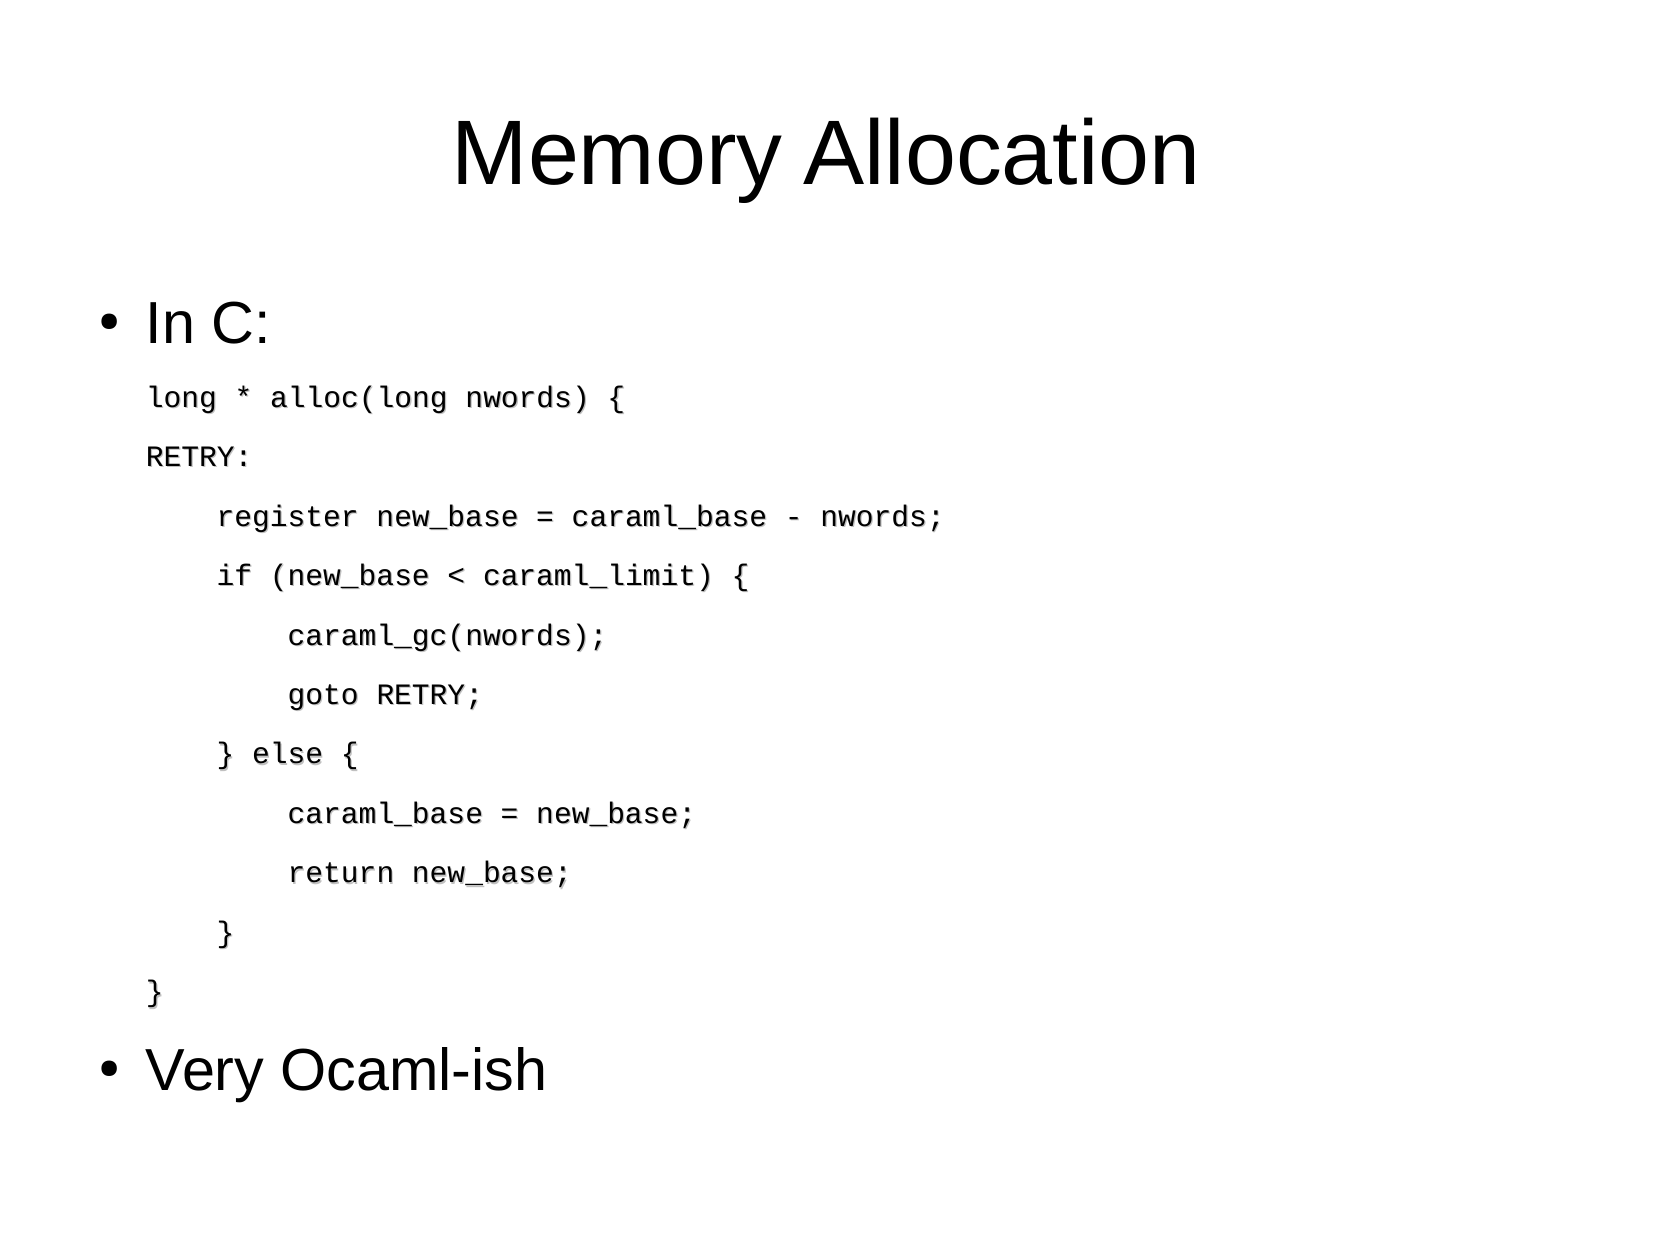

# Memory Allocation
In C:
long * alloc(long nwords) {
RETRY:
 register new_base = caraml_base - nwords;
 if (new_base < caraml_limit) {
 caraml_gc(nwords);
 goto RETRY;
 } else {
 caraml_base = new_base;
 return new_base;
 }
}
Very Ocaml-ish